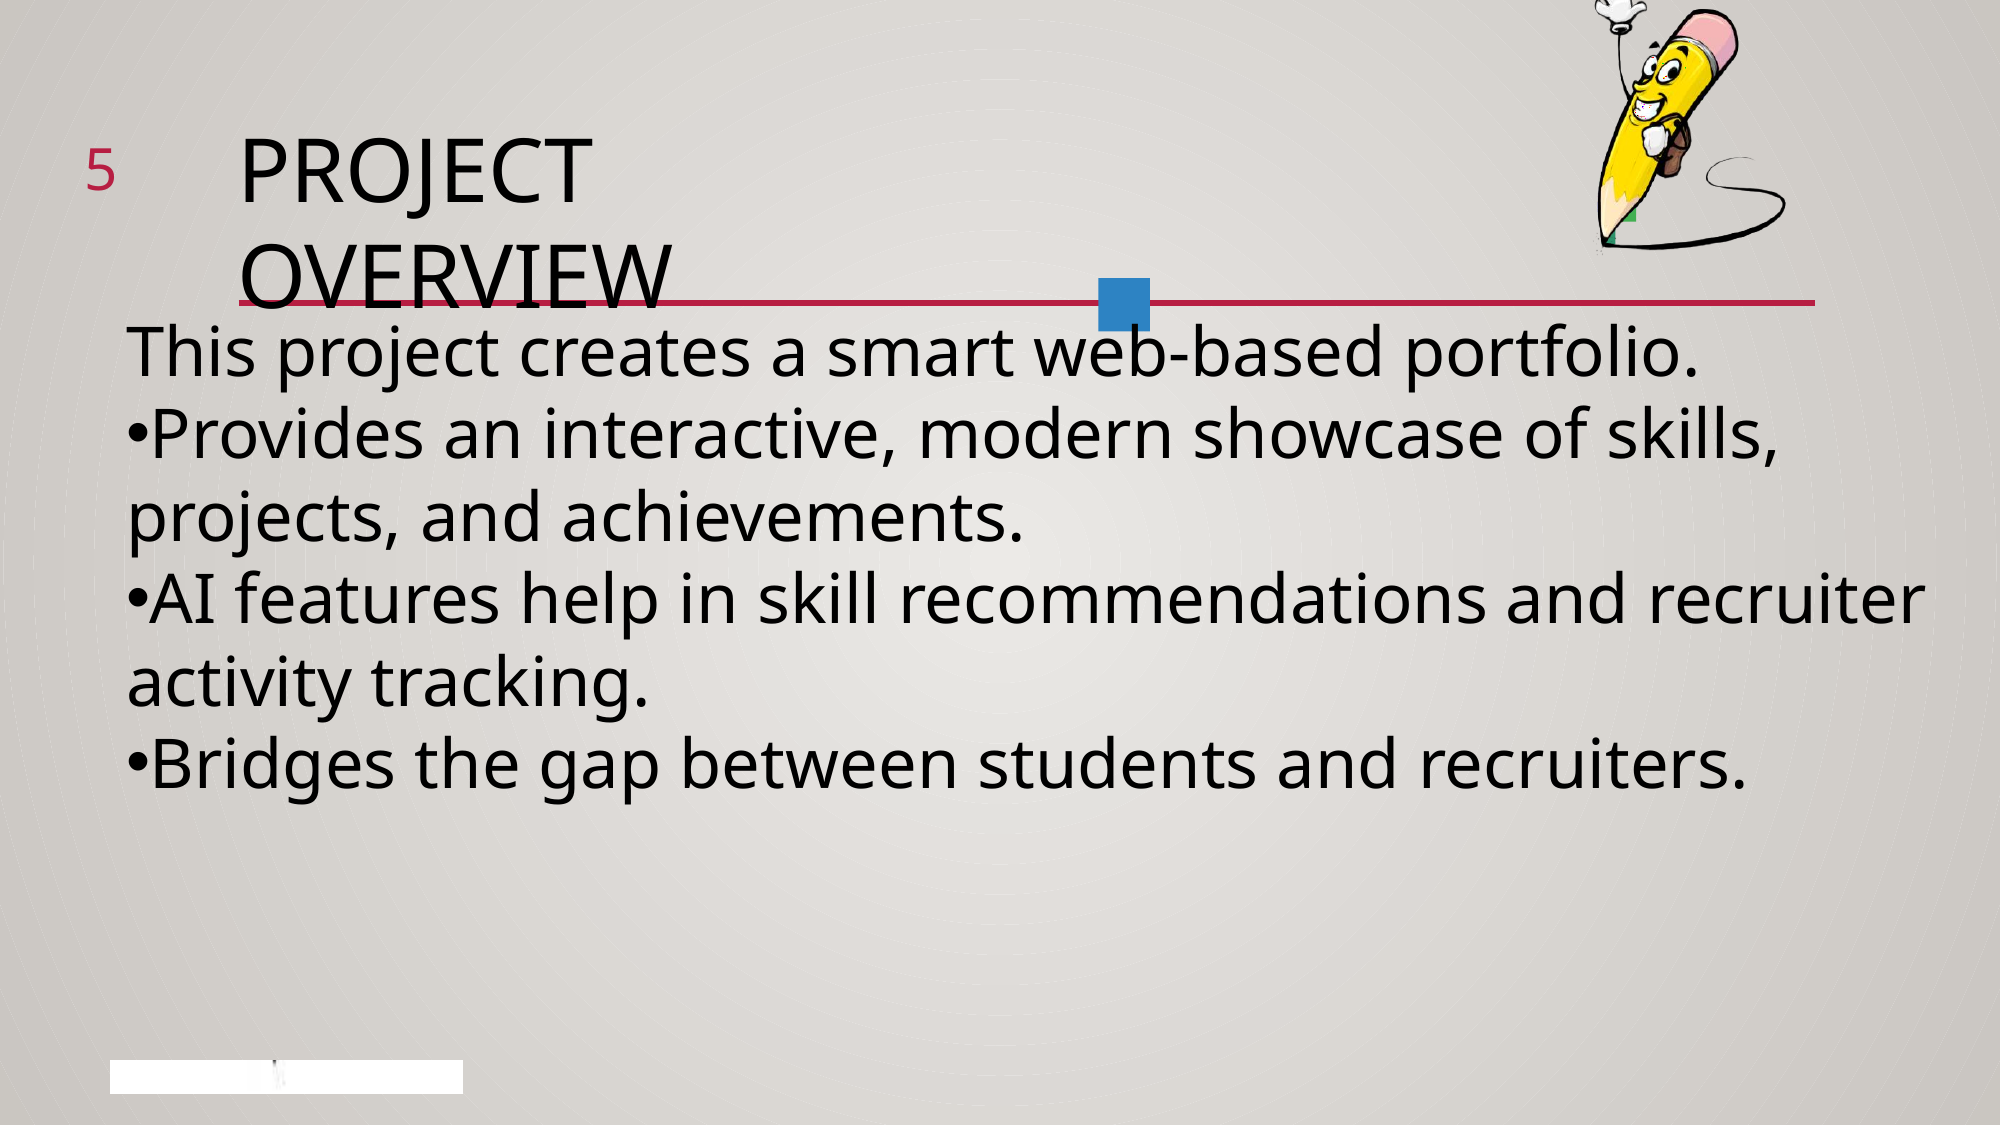

# PROJECT	OVERVIEW
This project creates a smart web-based portfolio.
Provides an interactive, modern showcase of skills, projects, and achievements.
AI features help in skill recommendations and recruiter activity tracking.
Bridges the gap between students and recruiters.